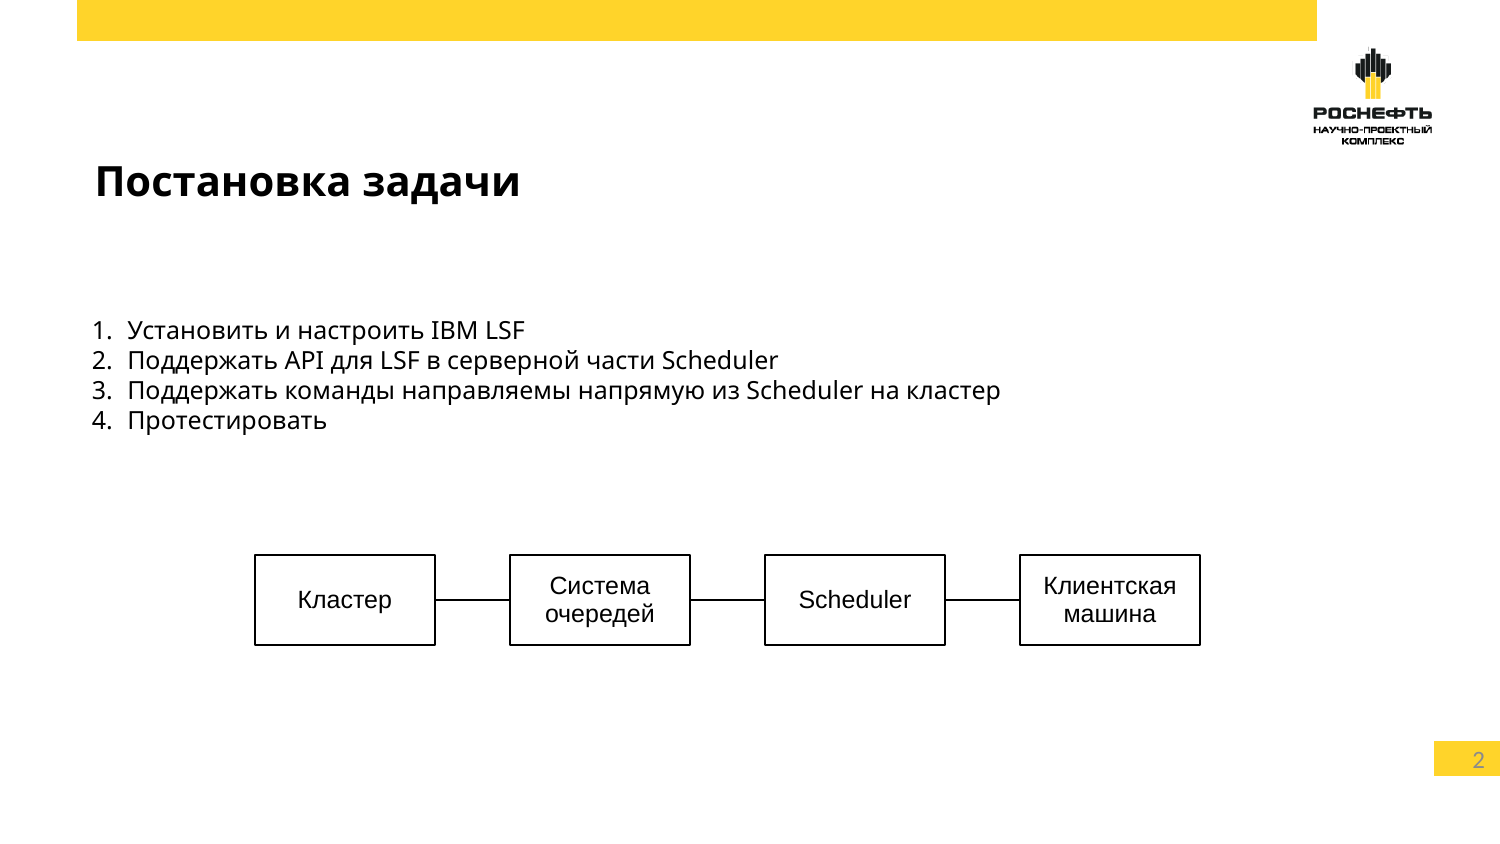

Постановка задачи
Установить и настроить IBM LSF
Поддержать API для LSF в серверной части Scheduler
Поддержать команды направляемы напрямую из Scheduler на кластер
Протестировать
Кластер
Система
очередей
Scheduler
Клиентская
машина